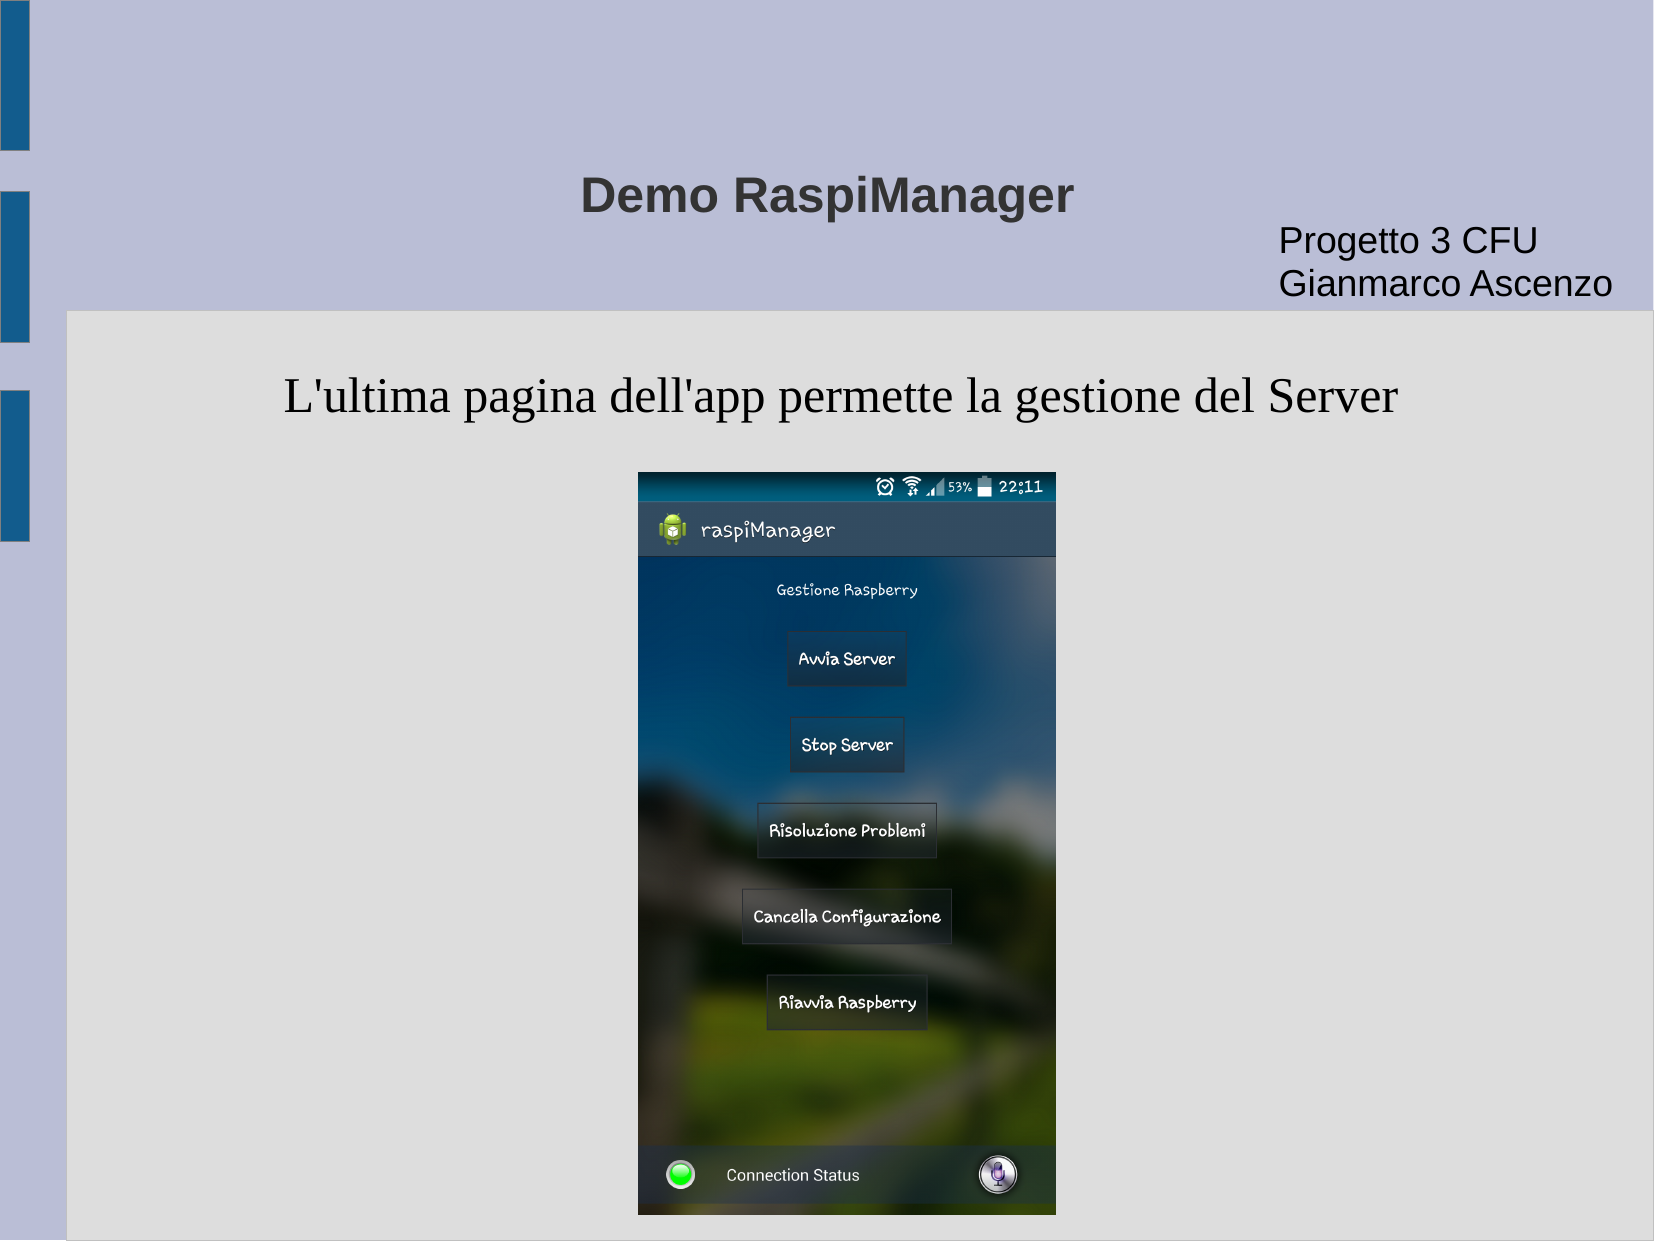

# Demo RaspiManager
Progetto 3 CFU Gianmarco Ascenzo
L'ultima pagina dell'app permette la gestione del Server